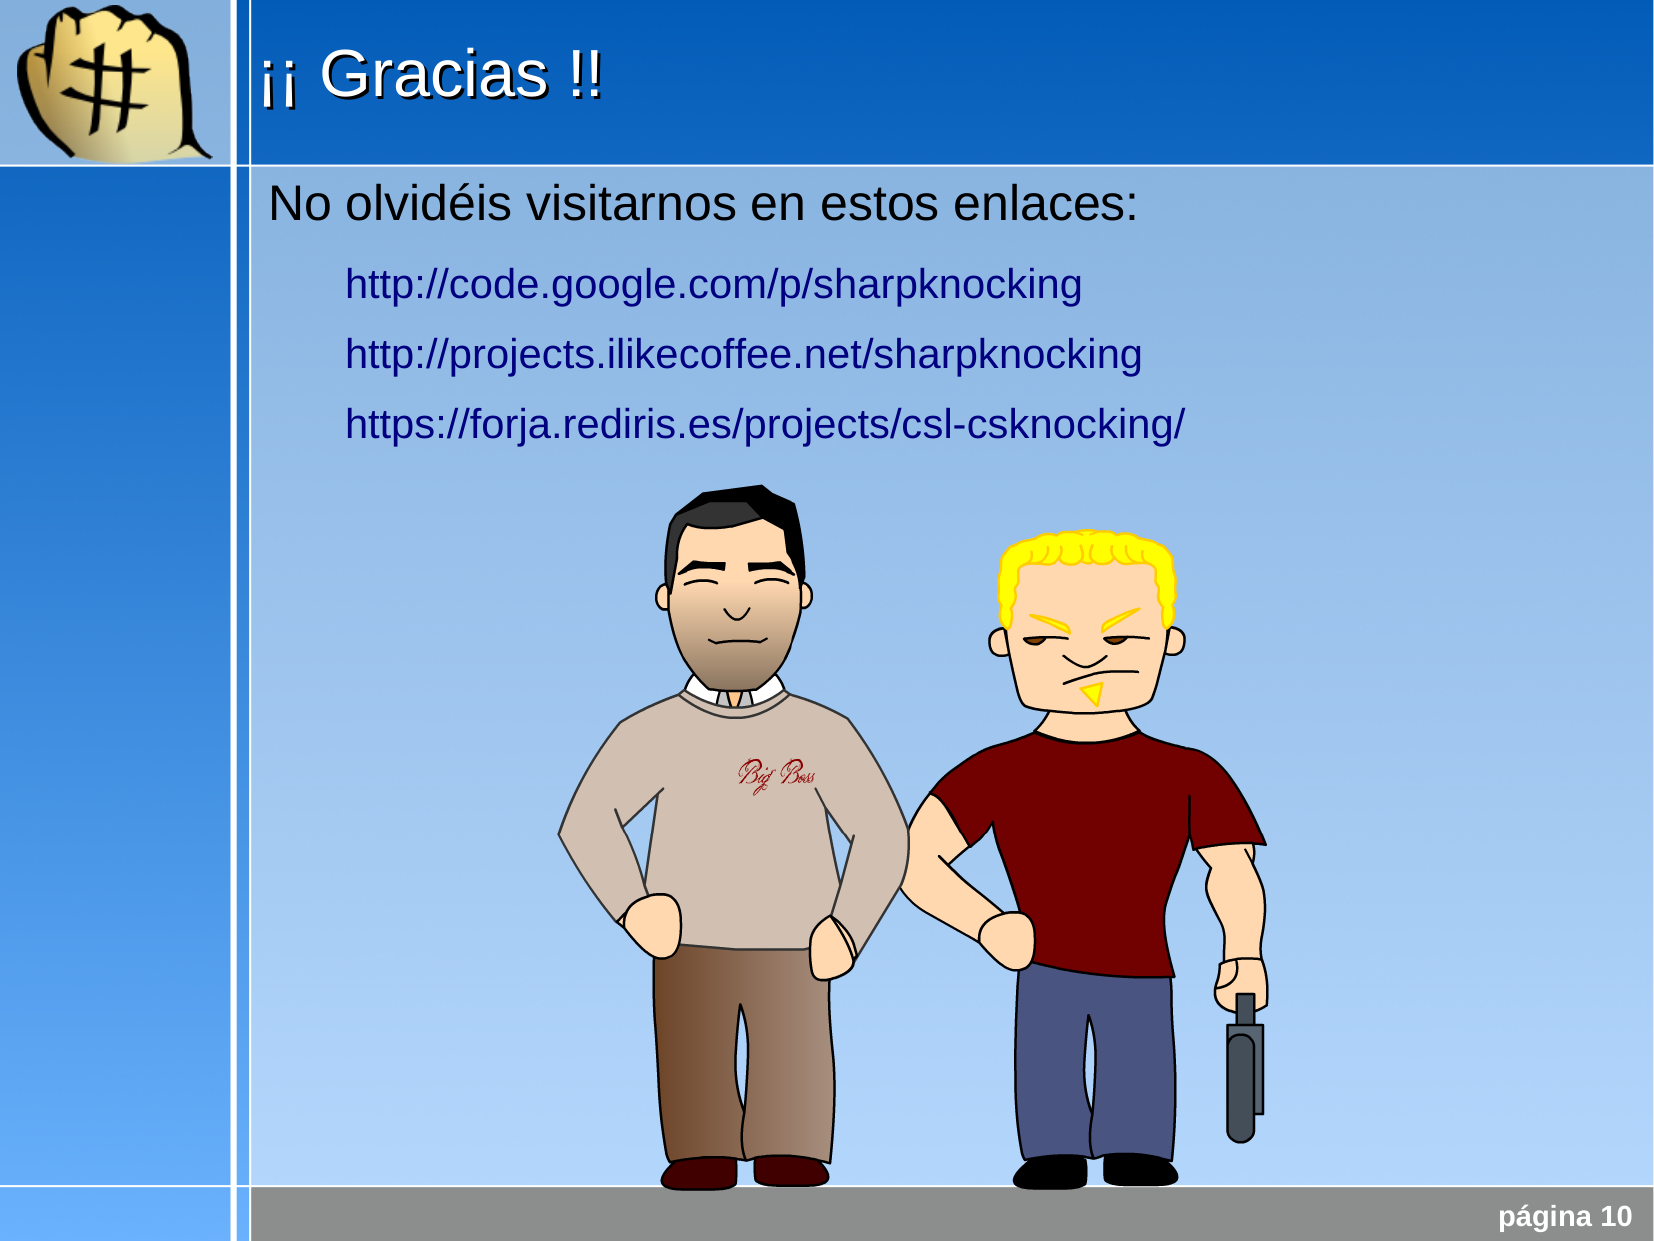

# ¡¡ Gracias !!
No olvidéis visitarnos en estos enlaces:
http://code.google.com/p/sharpknocking
http://projects.ilikecoffee.net/sharpknocking
https://forja.rediris.es/projects/csl-csknocking/